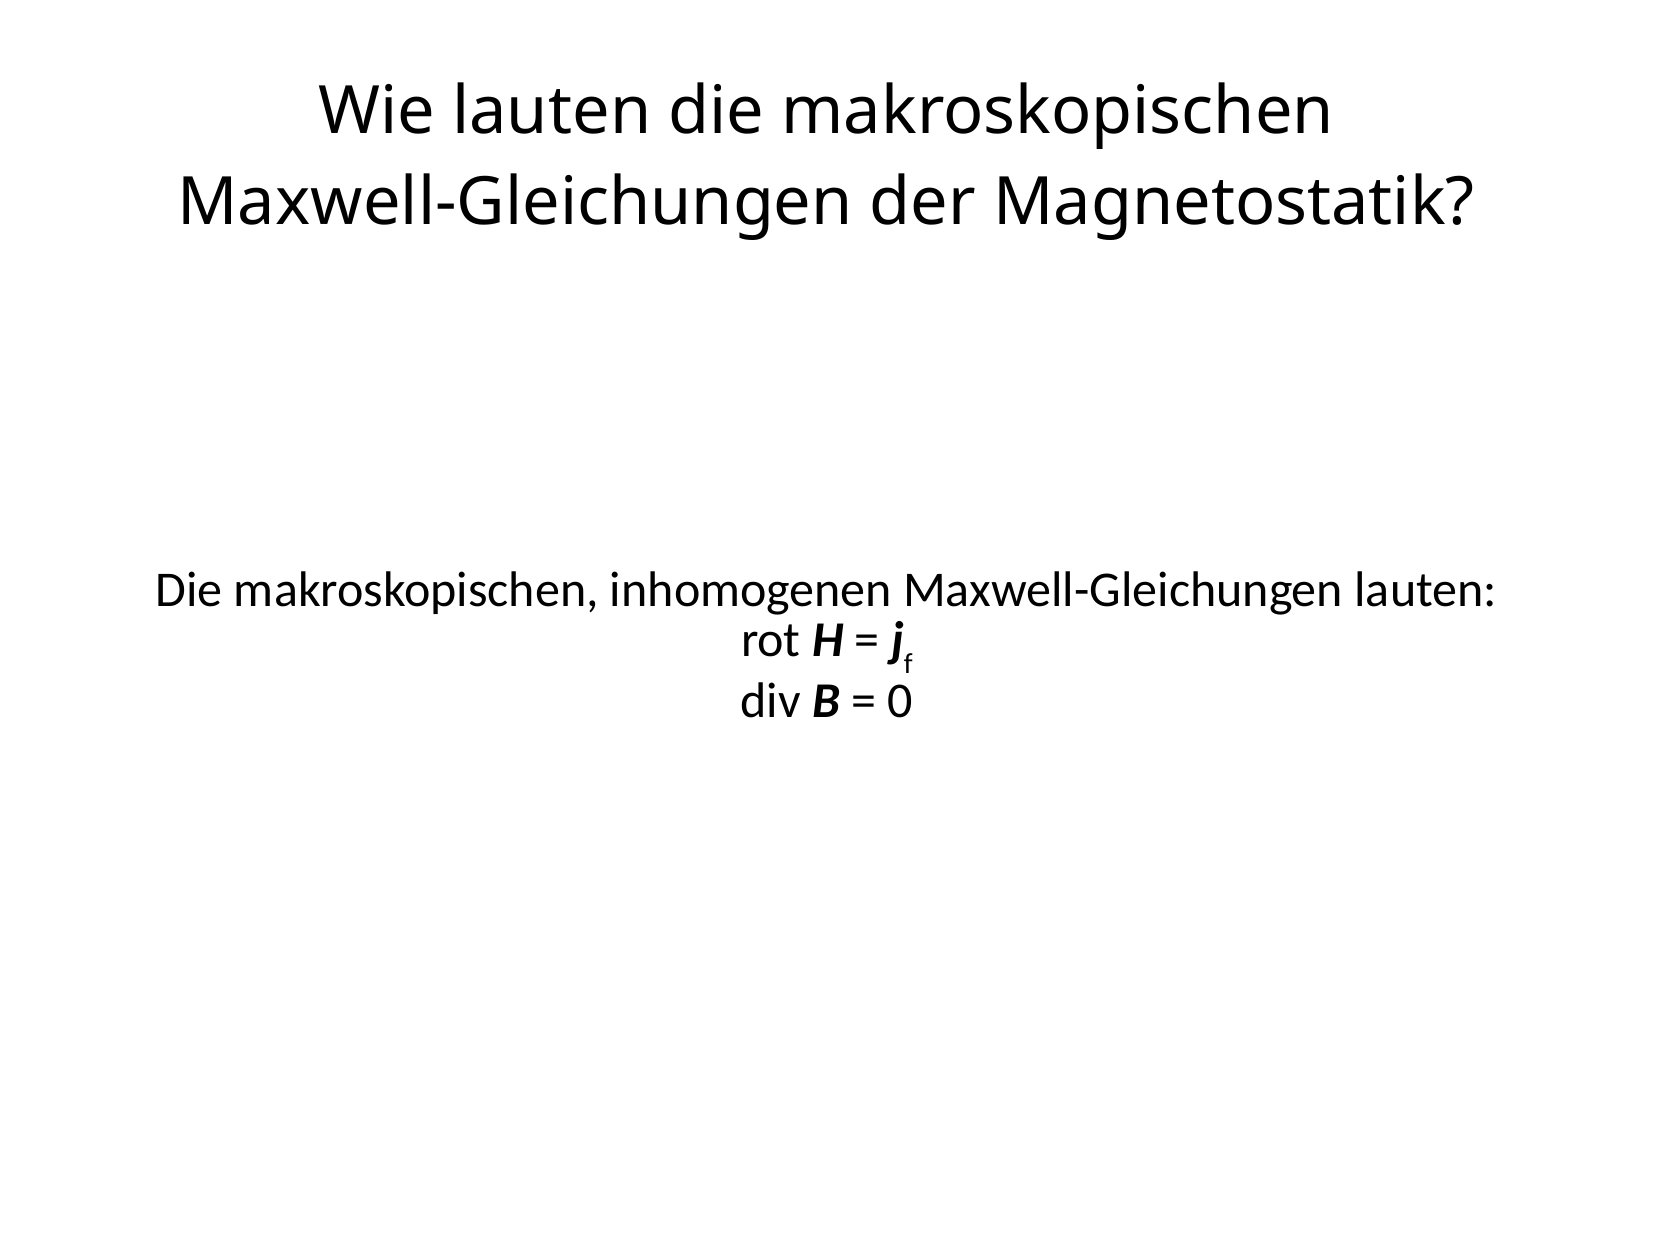

# Wie lauten die makroskopischen Maxwell‑Gleichungen der Magnetostatik?
Die makroskopischen, inhomogenen Maxwell-Gleichungen lauten:
rot H = jf
div B = 0